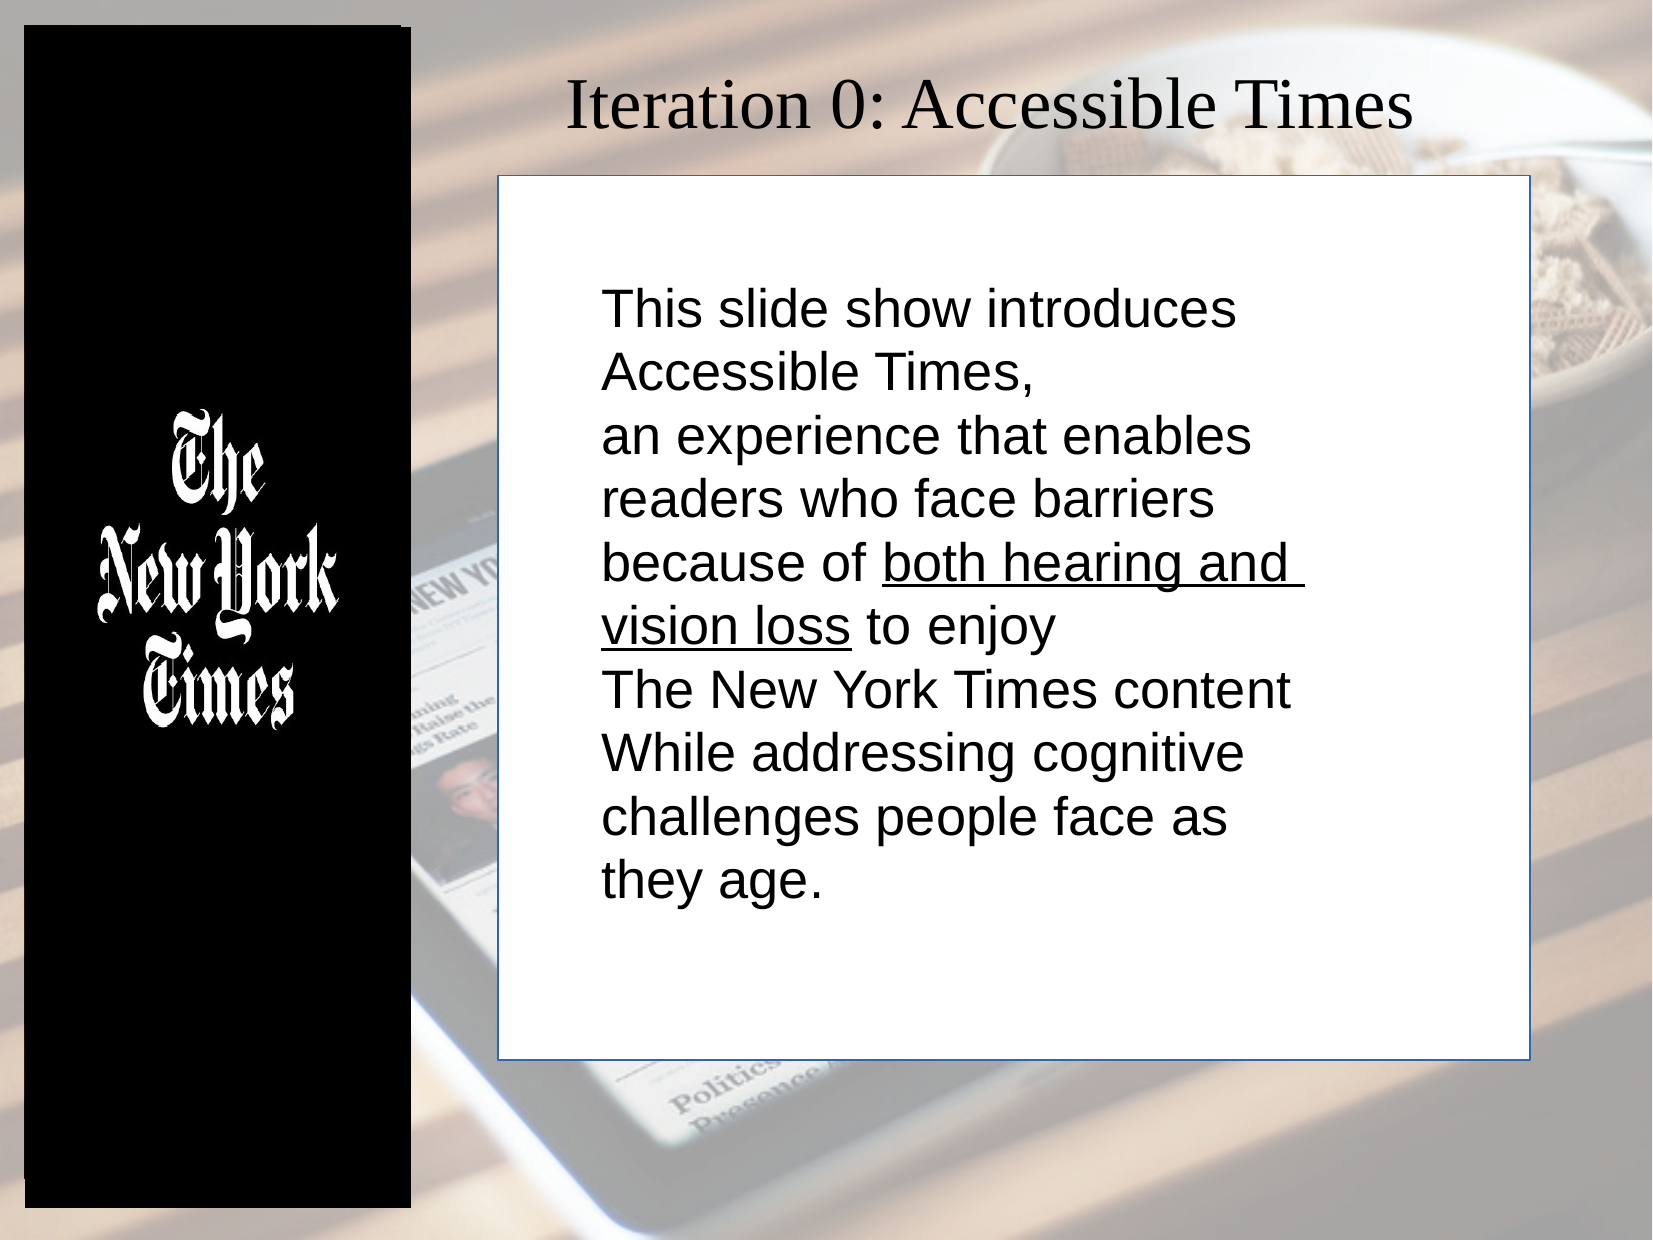

Iteration 0: Accessible Times
This slide show introduces
Accessible Times,
an experience that enables
readers who face barriers
because of both hearing and
vision loss to enjoy
The New York Times content
While addressing cognitive
challenges people face as
they age.